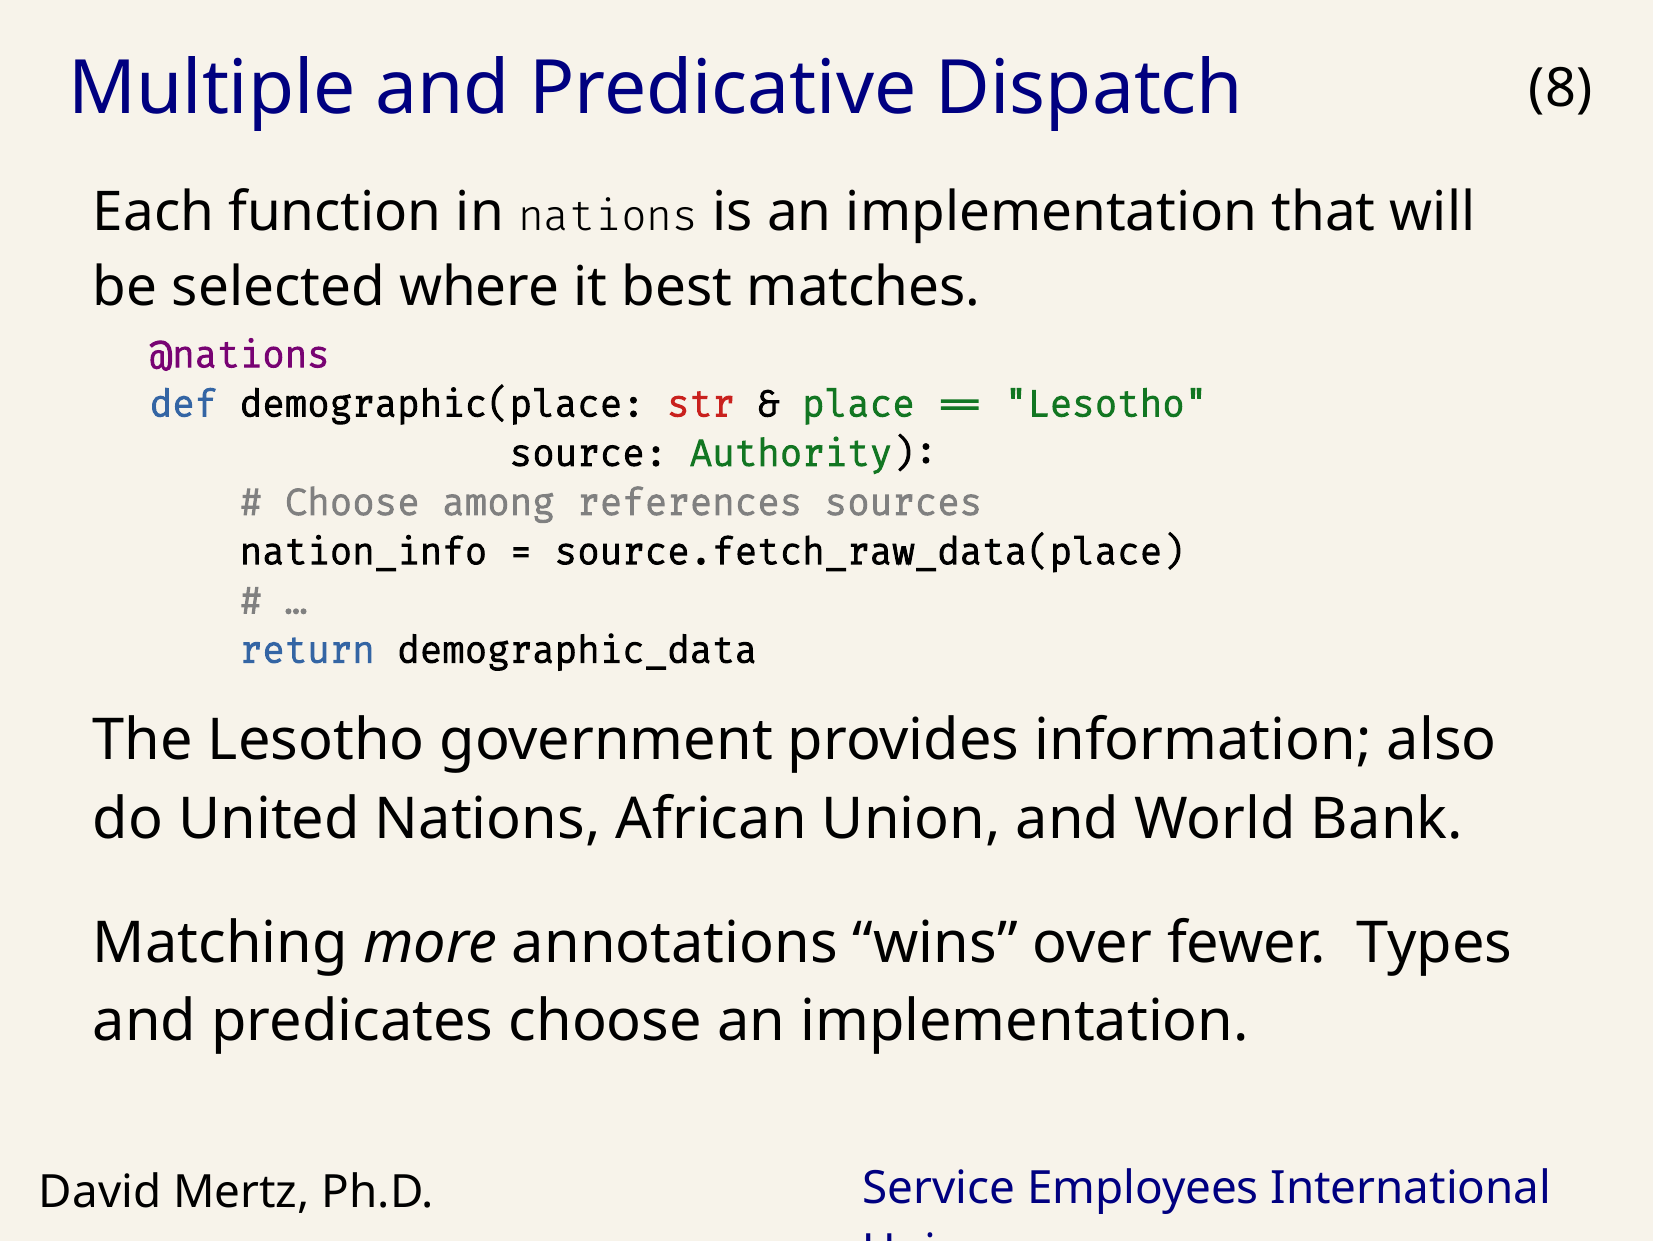

Each function in nations is an implementation that will be selected where it best matches.
@nations
def demographic(place: str & place == "Lesotho"
 source: Authority):
 # Choose among references sources
 nation_info = source.fetch_raw_data(place)
 # …
 return demographic_data
The Lesotho government provides information; also do United Nations, African Union, and World Bank.
Matching more annotations “wins” over fewer. Types and predicates choose an implementation.